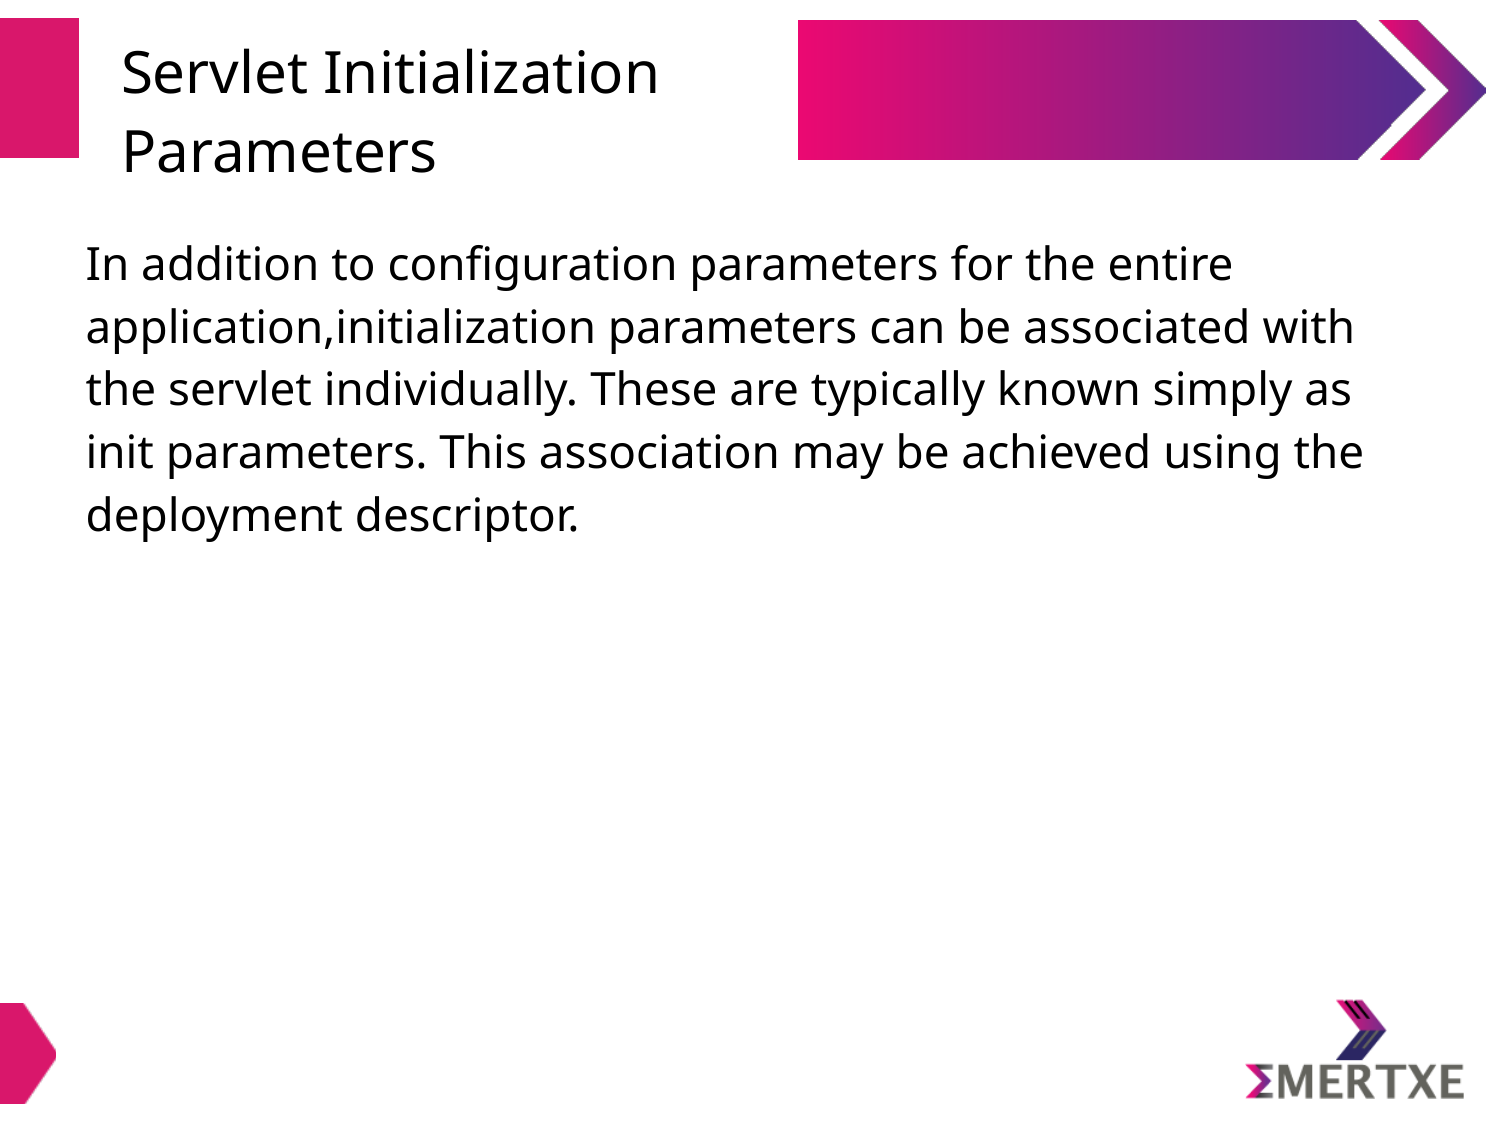

Servlet Initialization Parameters
In addition to configuration parameters for the entire application,initialization parameters can be associated with the servlet individually. These are typically known simply as init parameters. This association may be achieved using the deployment descriptor.